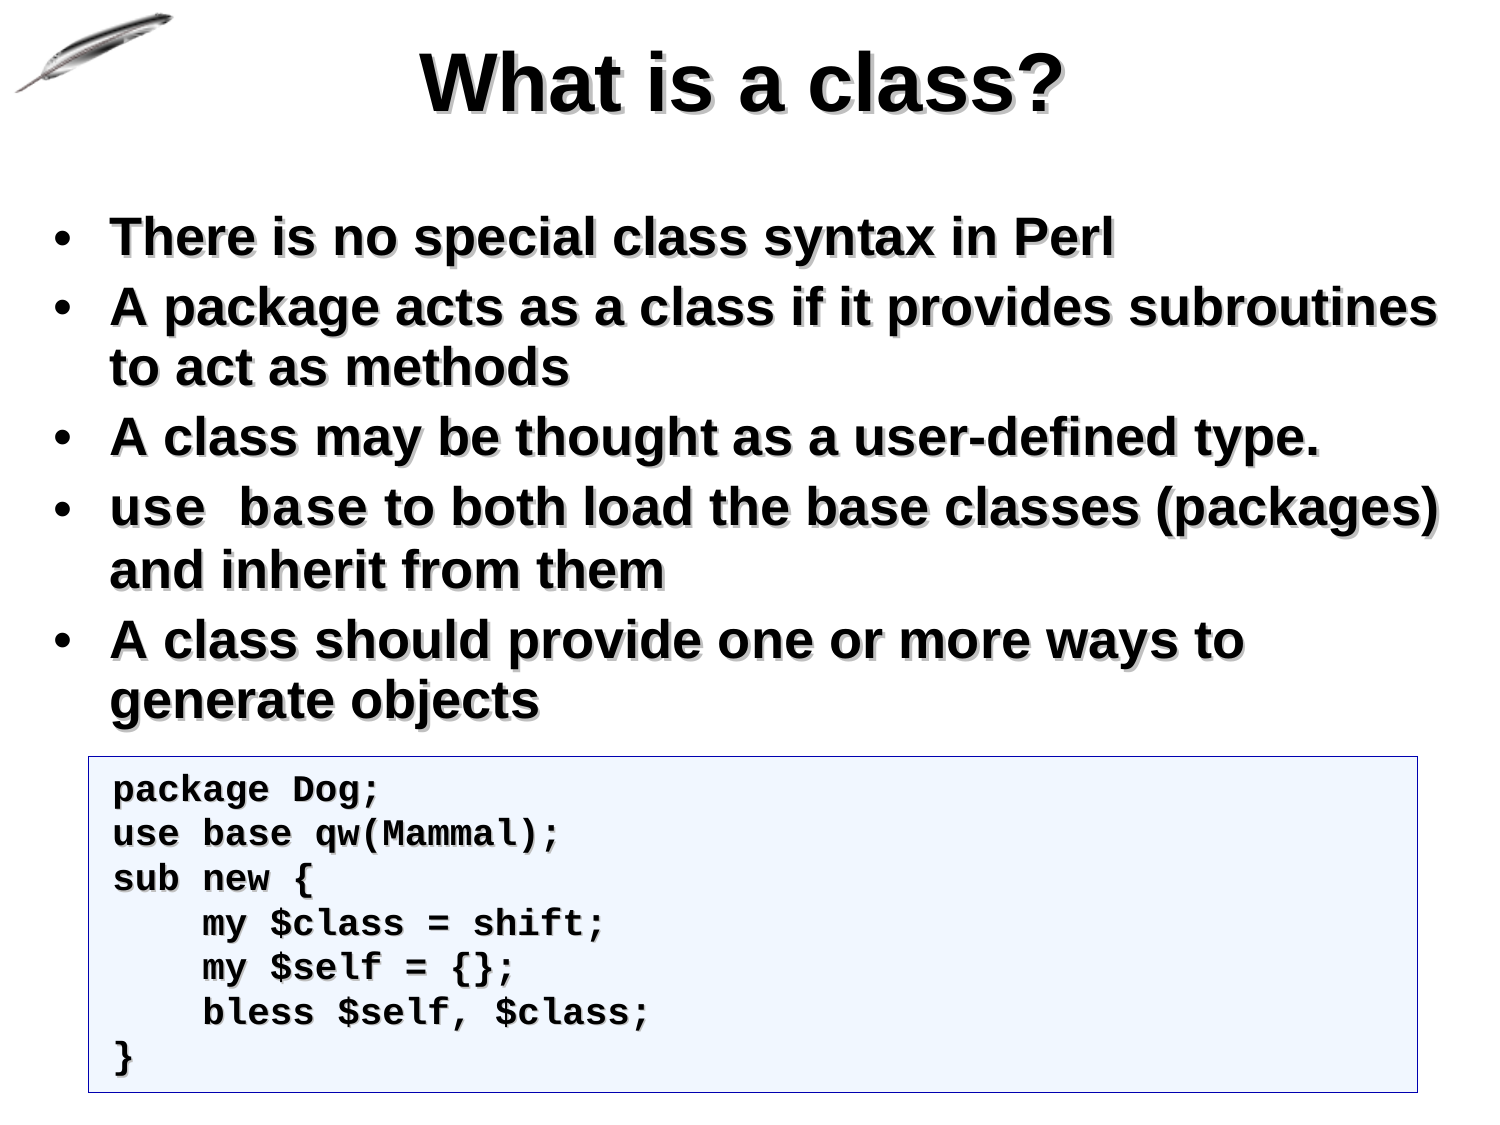

# What is a class?
There is no special class syntax in Perl
A package acts as a class if it provides subroutines to act as methods
A class may be thought as a user-defined type.
use base to both load the base classes (packages) and inherit from them
A class should provide one or more ways to generate objects
package Dog;
use base qw(Mammal);
sub new {
 my $class = shift;
 my $self = {};
 bless $self, $class;
}